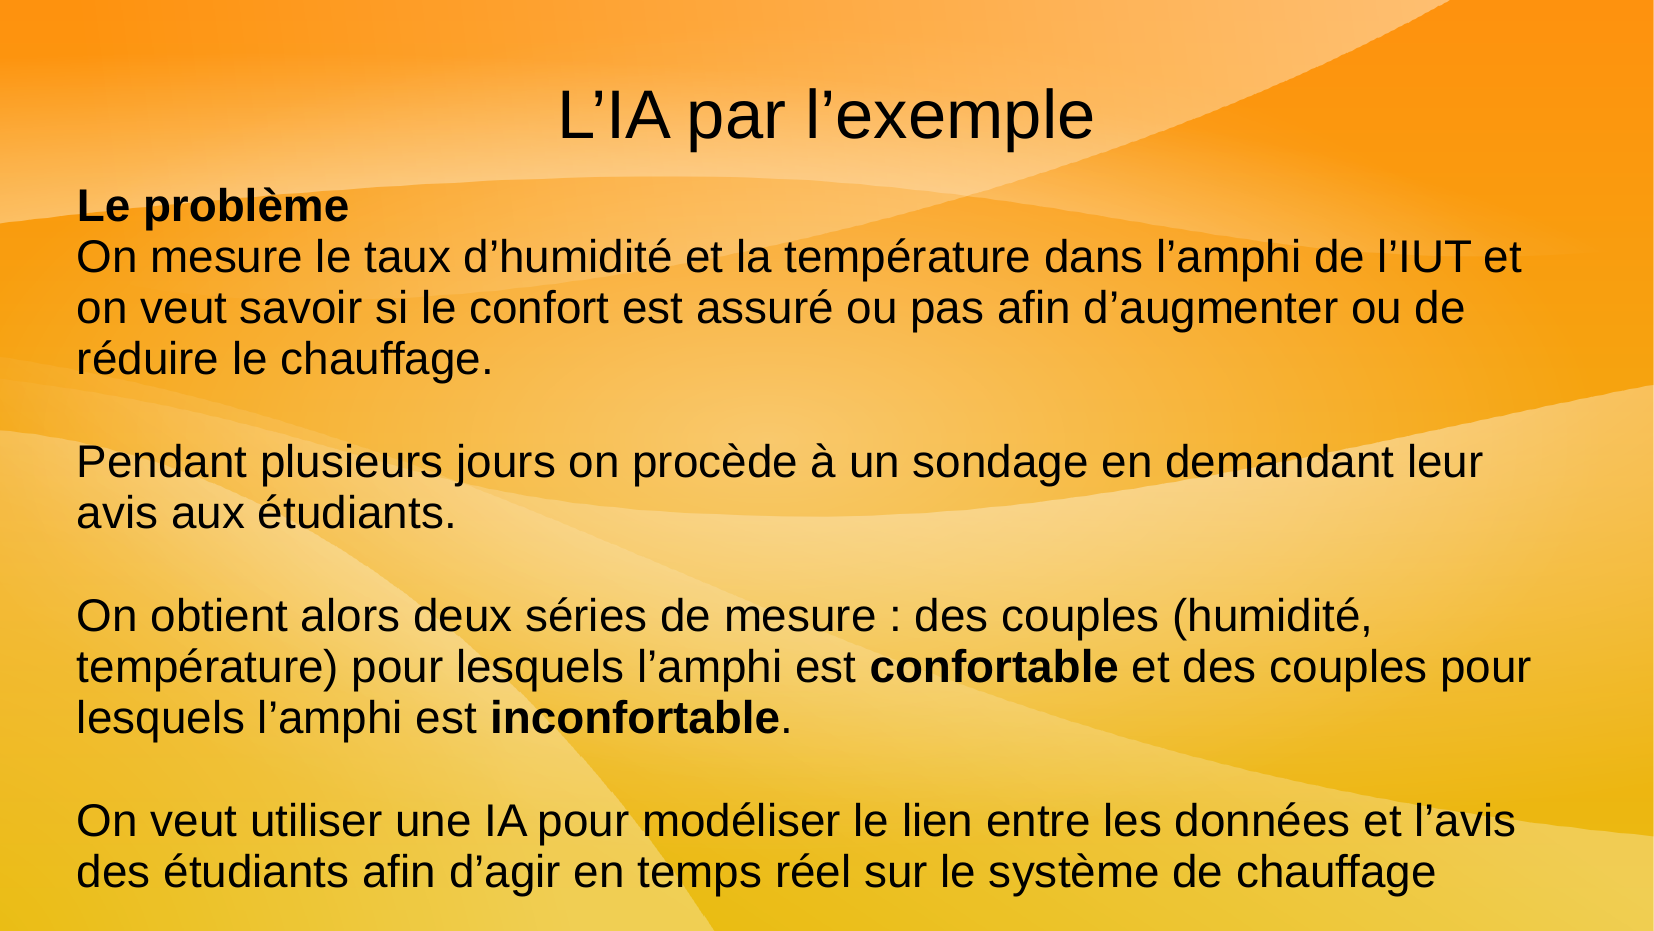

# L’IA par l’exemple
Le problème
On mesure le taux d’humidité et la température dans l’amphi de l’IUT et on veut savoir si le confort est assuré ou pas afin d’augmenter ou de réduire le chauffage.
Pendant plusieurs jours on procède à un sondage en demandant leur avis aux étudiants.
On obtient alors deux séries de mesure : des couples (humidité, température) pour lesquels l’amphi est confortable et des couples pour lesquels l’amphi est inconfortable.
On veut utiliser une IA pour modéliser le lien entre les données et l’avis des étudiants afin d’agir en temps réel sur le système de chauffage